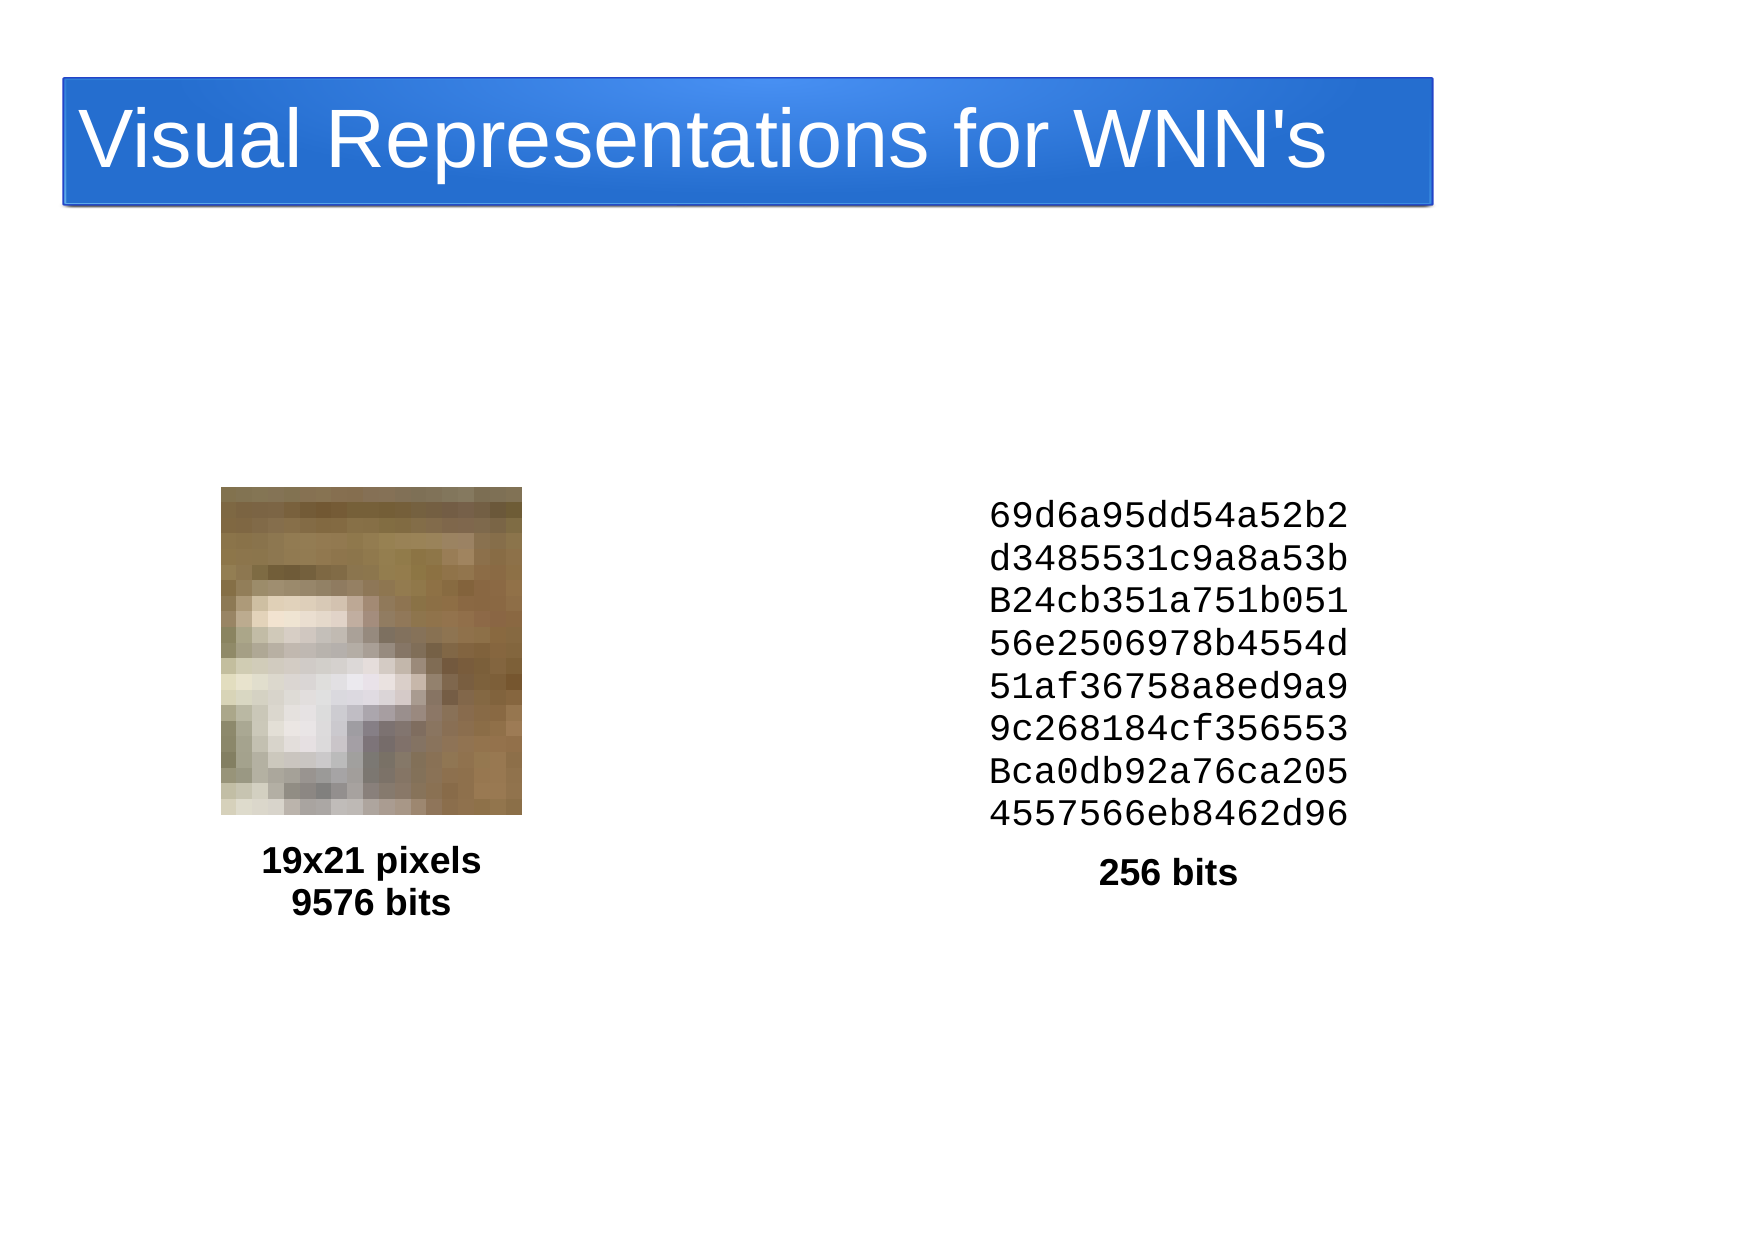

# Visual Representations for WNN's
69d6a95dd54a52b2
d3485531c9a8a53b
B24cb351a751b051
56e2506978b4554d
51af36758a8ed9a9
9c268184cf356553
Bca0db92a76ca205
4557566eb8462d96
19x21 pixels
9576 bits
256 bits